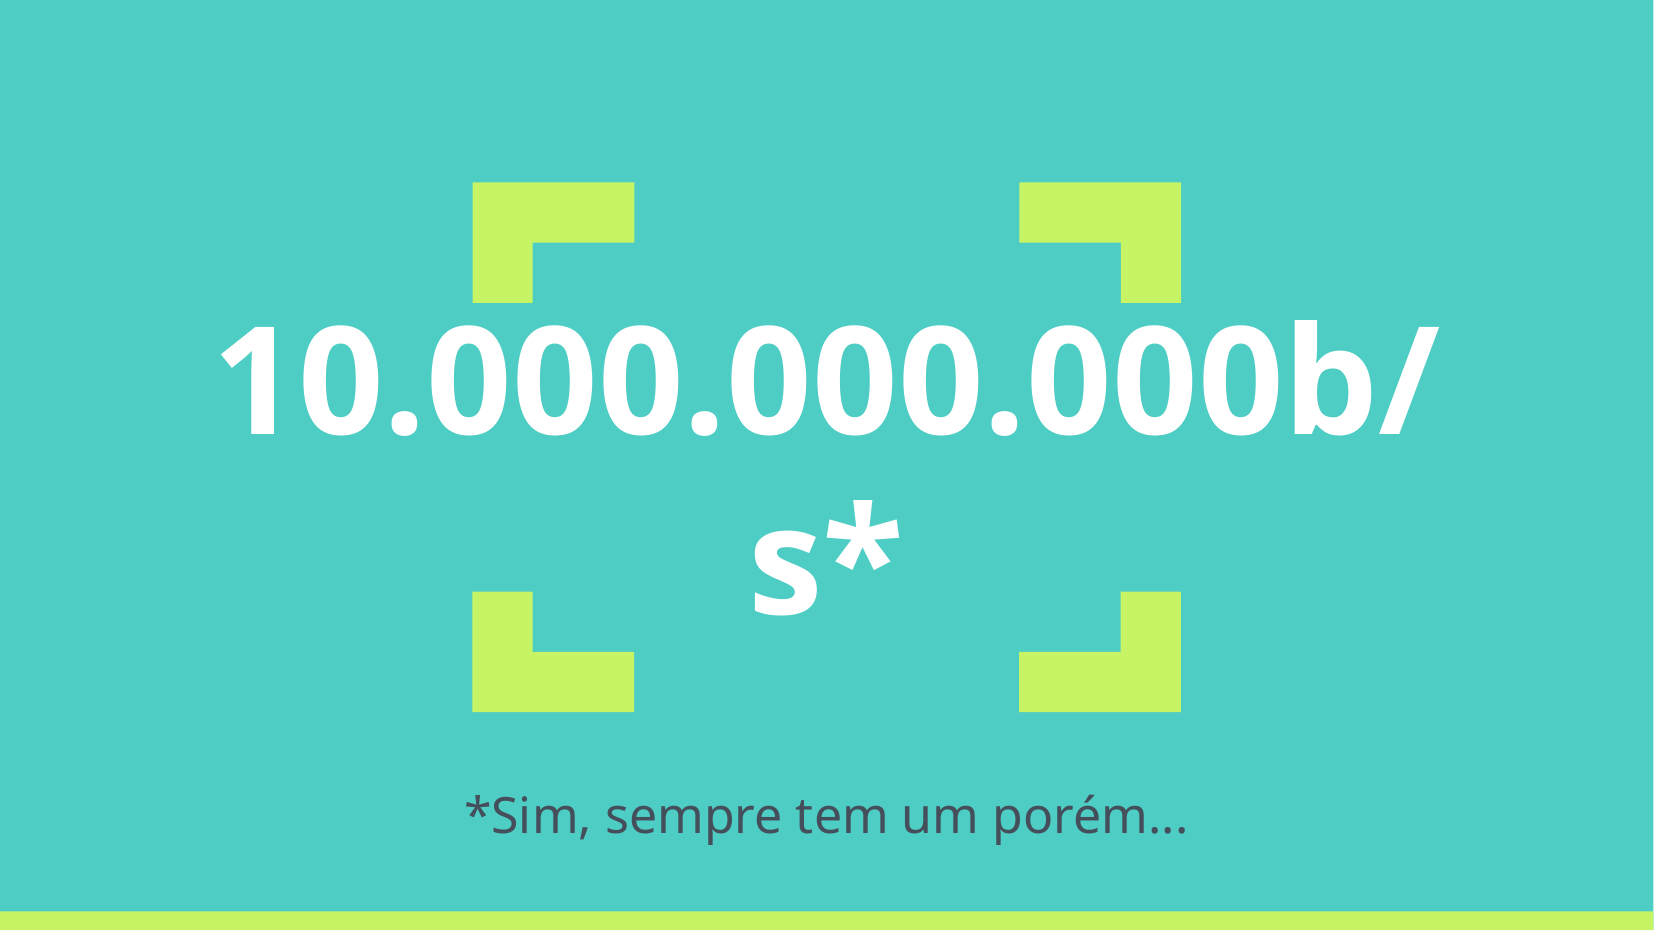

# 10.000.000.000b/s*
*Sim, sempre tem um porém...